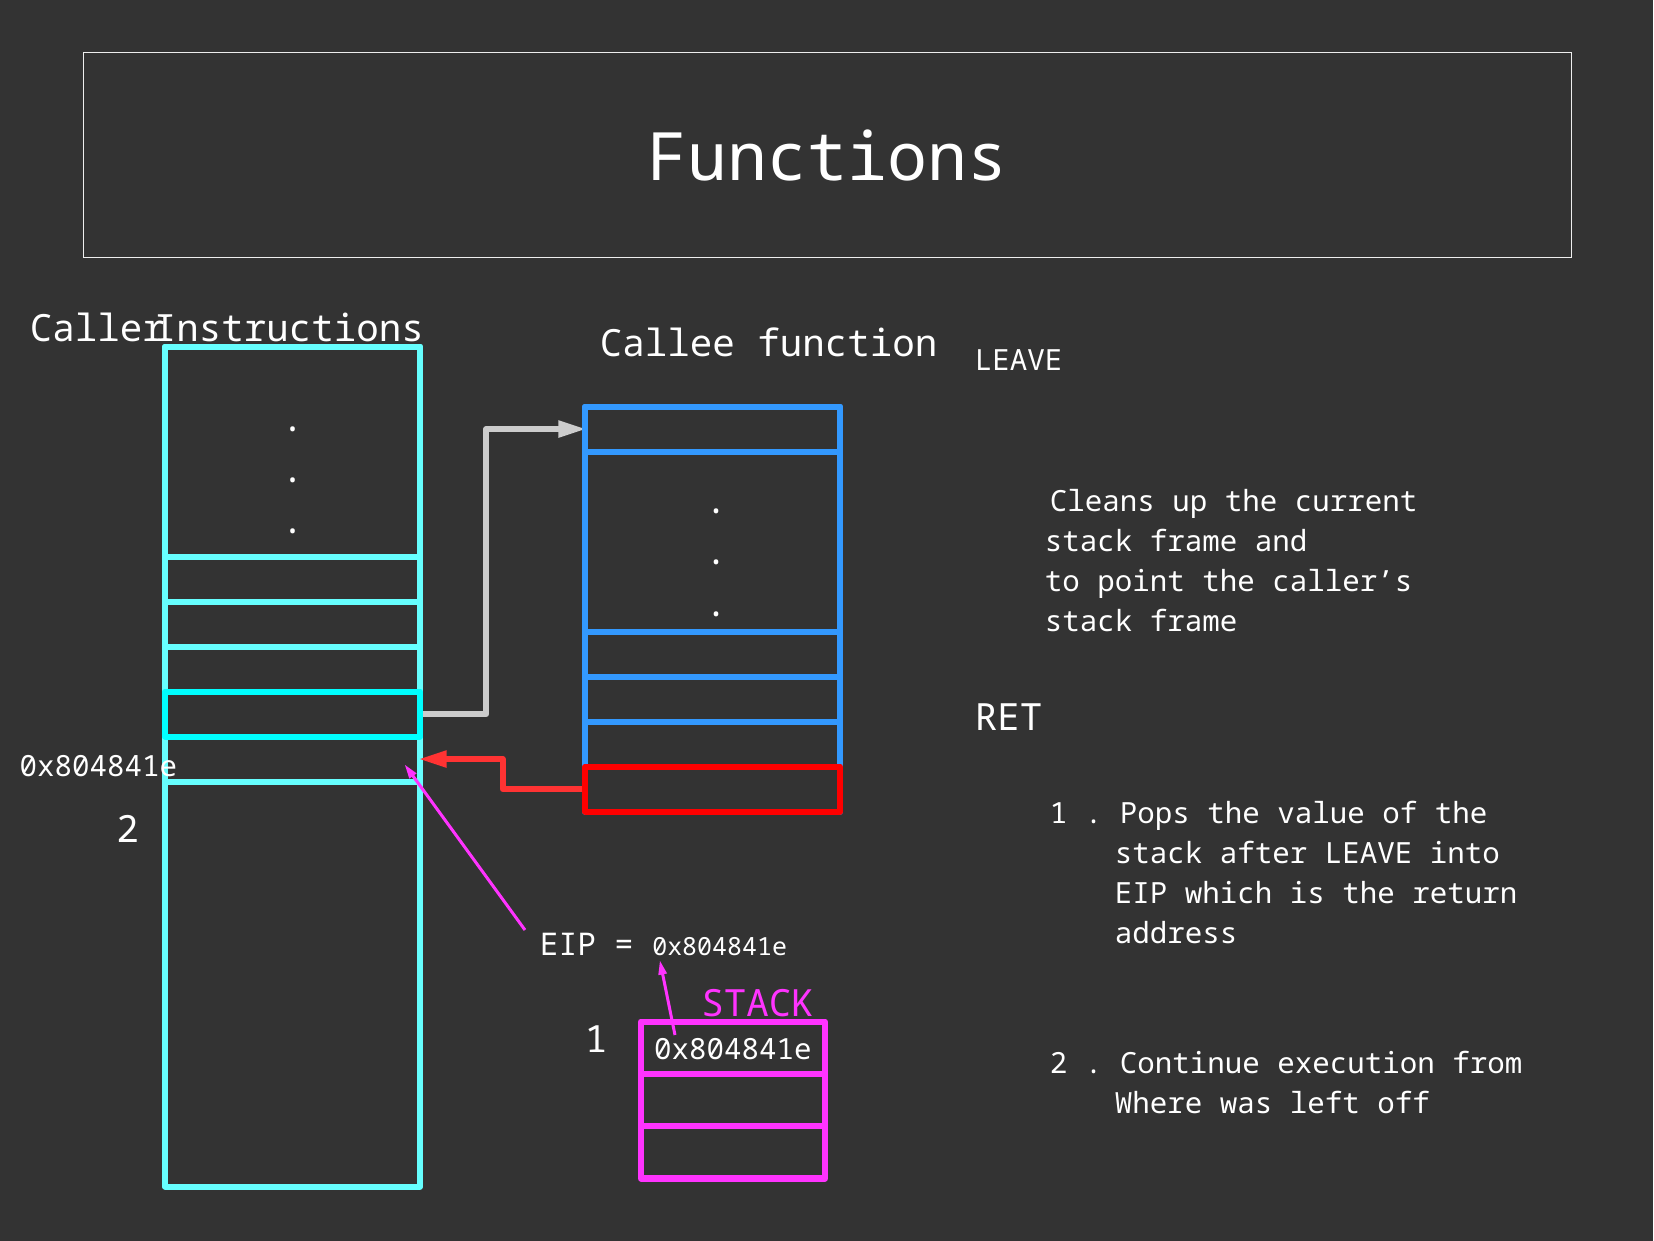

Functions
Caller
Instructions
Callee function
LEAVE
	Cleans up the current stack frame and to point the caller’s stack frame
RET
	1 . Pops the value of the stack after LEAVE into EIP which is the return
 address
	2 . Continue execution from
 Where was left off
.
.
.
.
.
.
0x804841e
2
EIP = 0x804841e
STACK
1
0x804841e